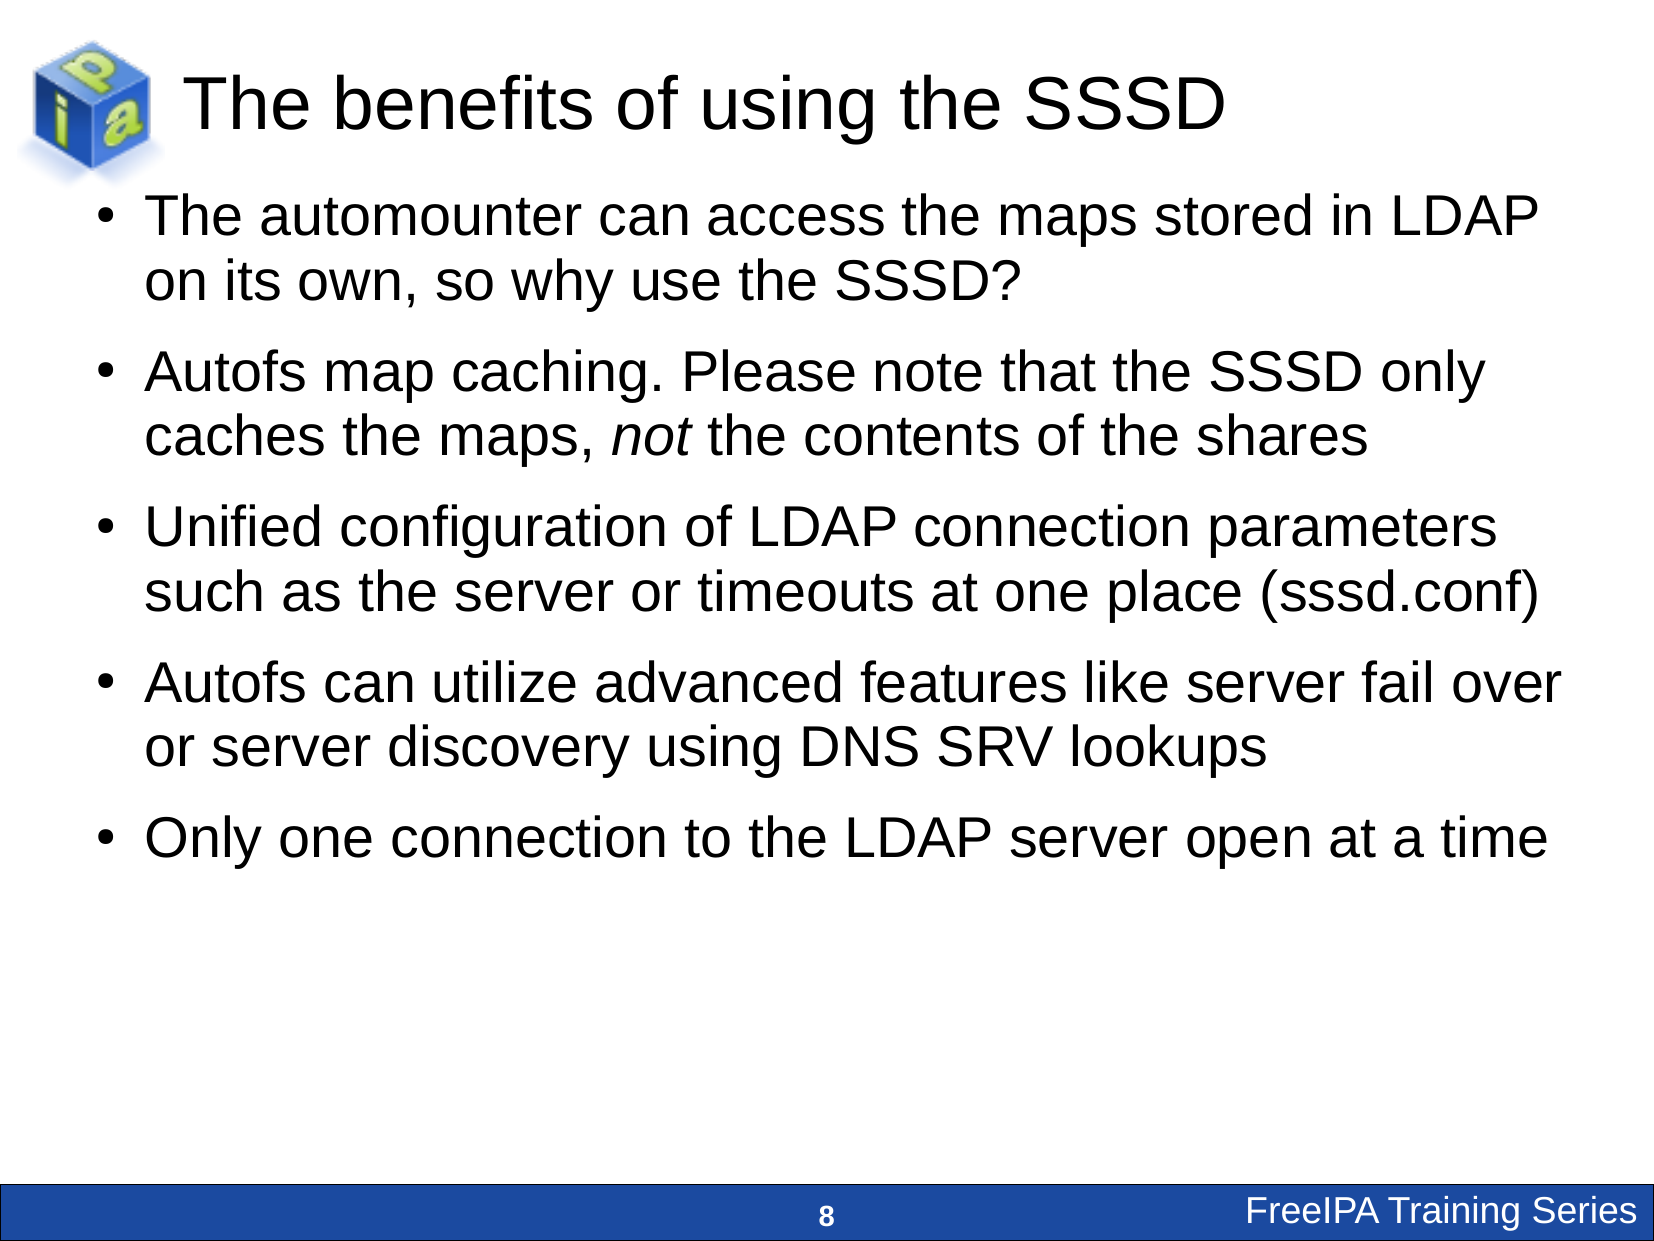

# The benefits of using the SSSD
The automounter can access the maps stored in LDAP on its own, so why use the SSSD?
Autofs map caching. Please note that the SSSD only caches the maps, not the contents of the shares
Unified configuration of LDAP connection parameters such as the server or timeouts at one place (sssd.conf)
Autofs can utilize advanced features like server fail over or server discovery using DNS SRV lookups
Only one connection to the LDAP server open at a time
8